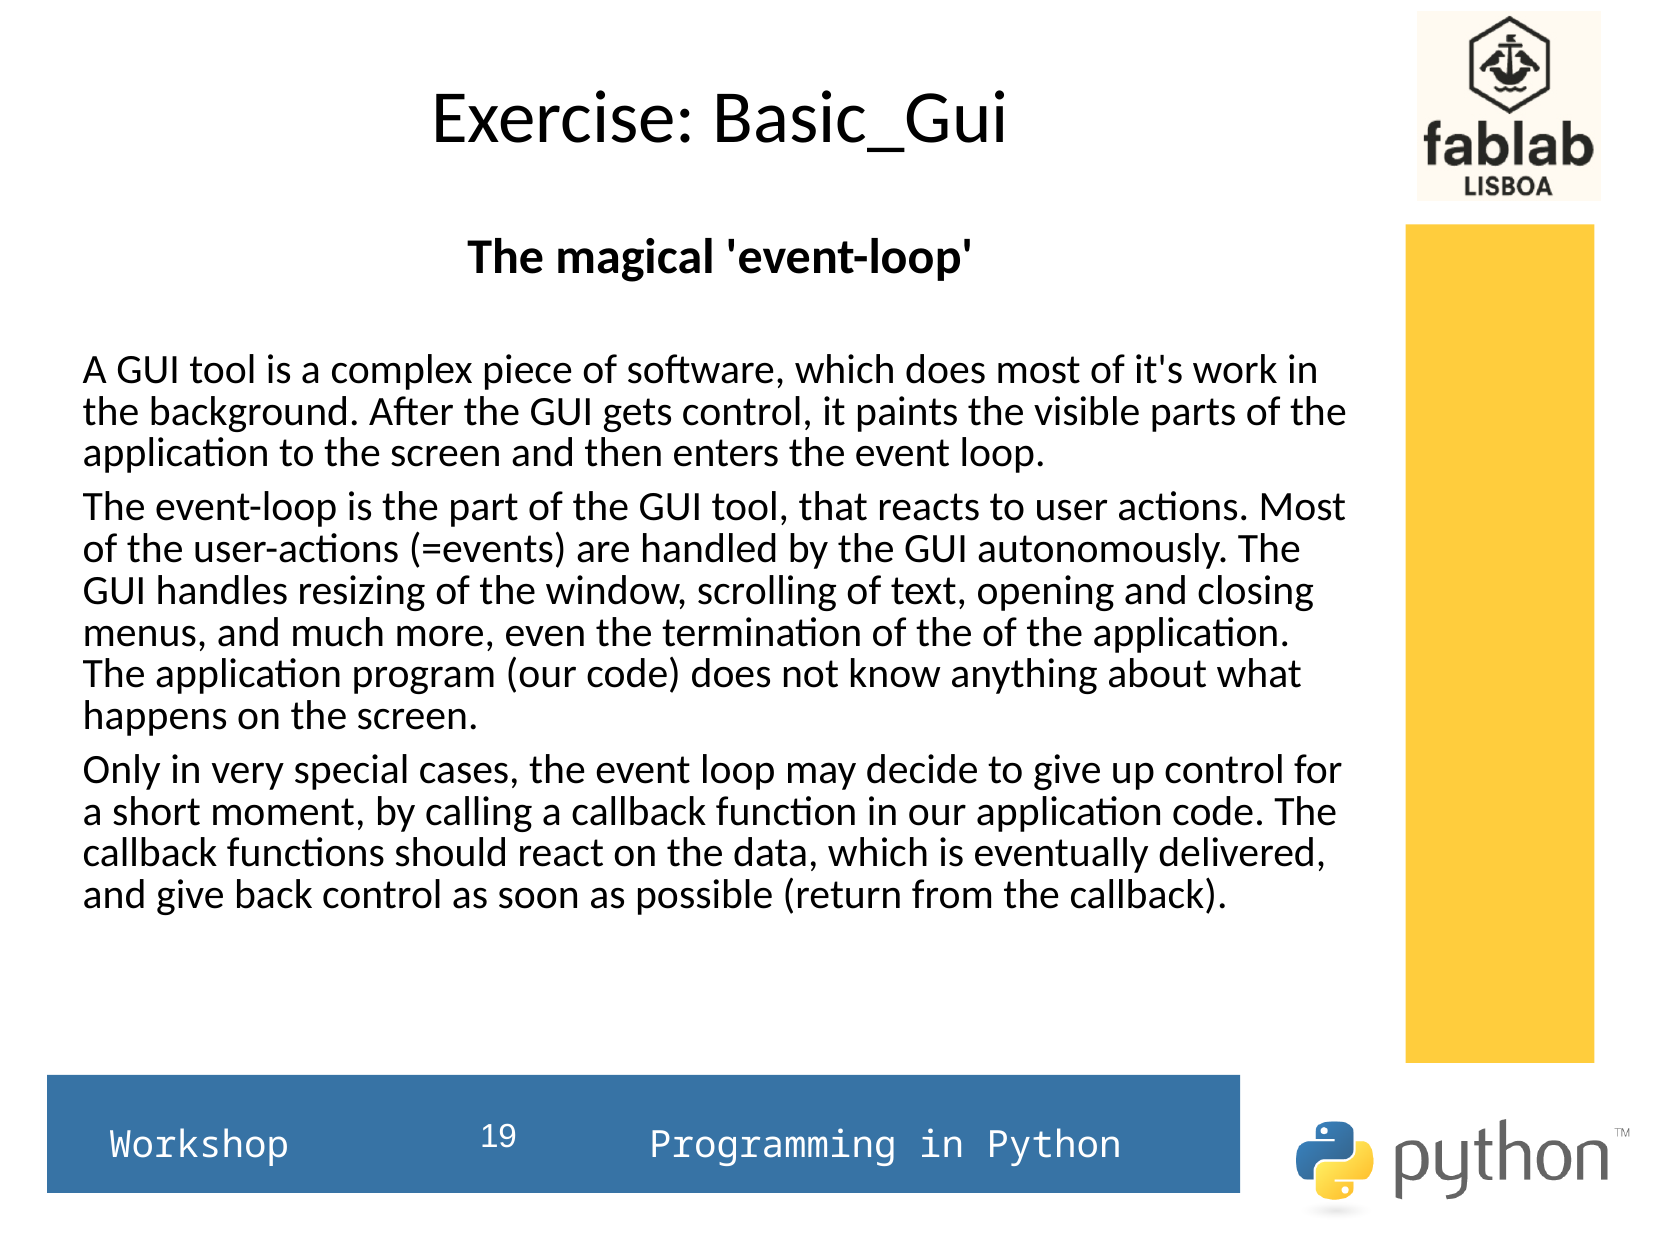

# Exercise: Basic_Gui
The magical 'event-loop'
A GUI tool is a complex piece of software, which does most of it's work in the background. After the GUI gets control, it paints the visible parts of the application to the screen and then enters the event loop.
The event-loop is the part of the GUI tool, that reacts to user actions. Most of the user-actions (=events) are handled by the GUI autonomously. The GUI handles resizing of the window, scrolling of text, opening and closing menus, and much more, even the termination of the of the application. The application program (our code) does not know anything about what happens on the screen.
Only in very special cases, the event loop may decide to give up control for a short moment, by calling a callback function in our application code. The callback functions should react on the data, which is eventually delivered, and give back control as soon as possible (return from the callback).
Workshop Programming in Python